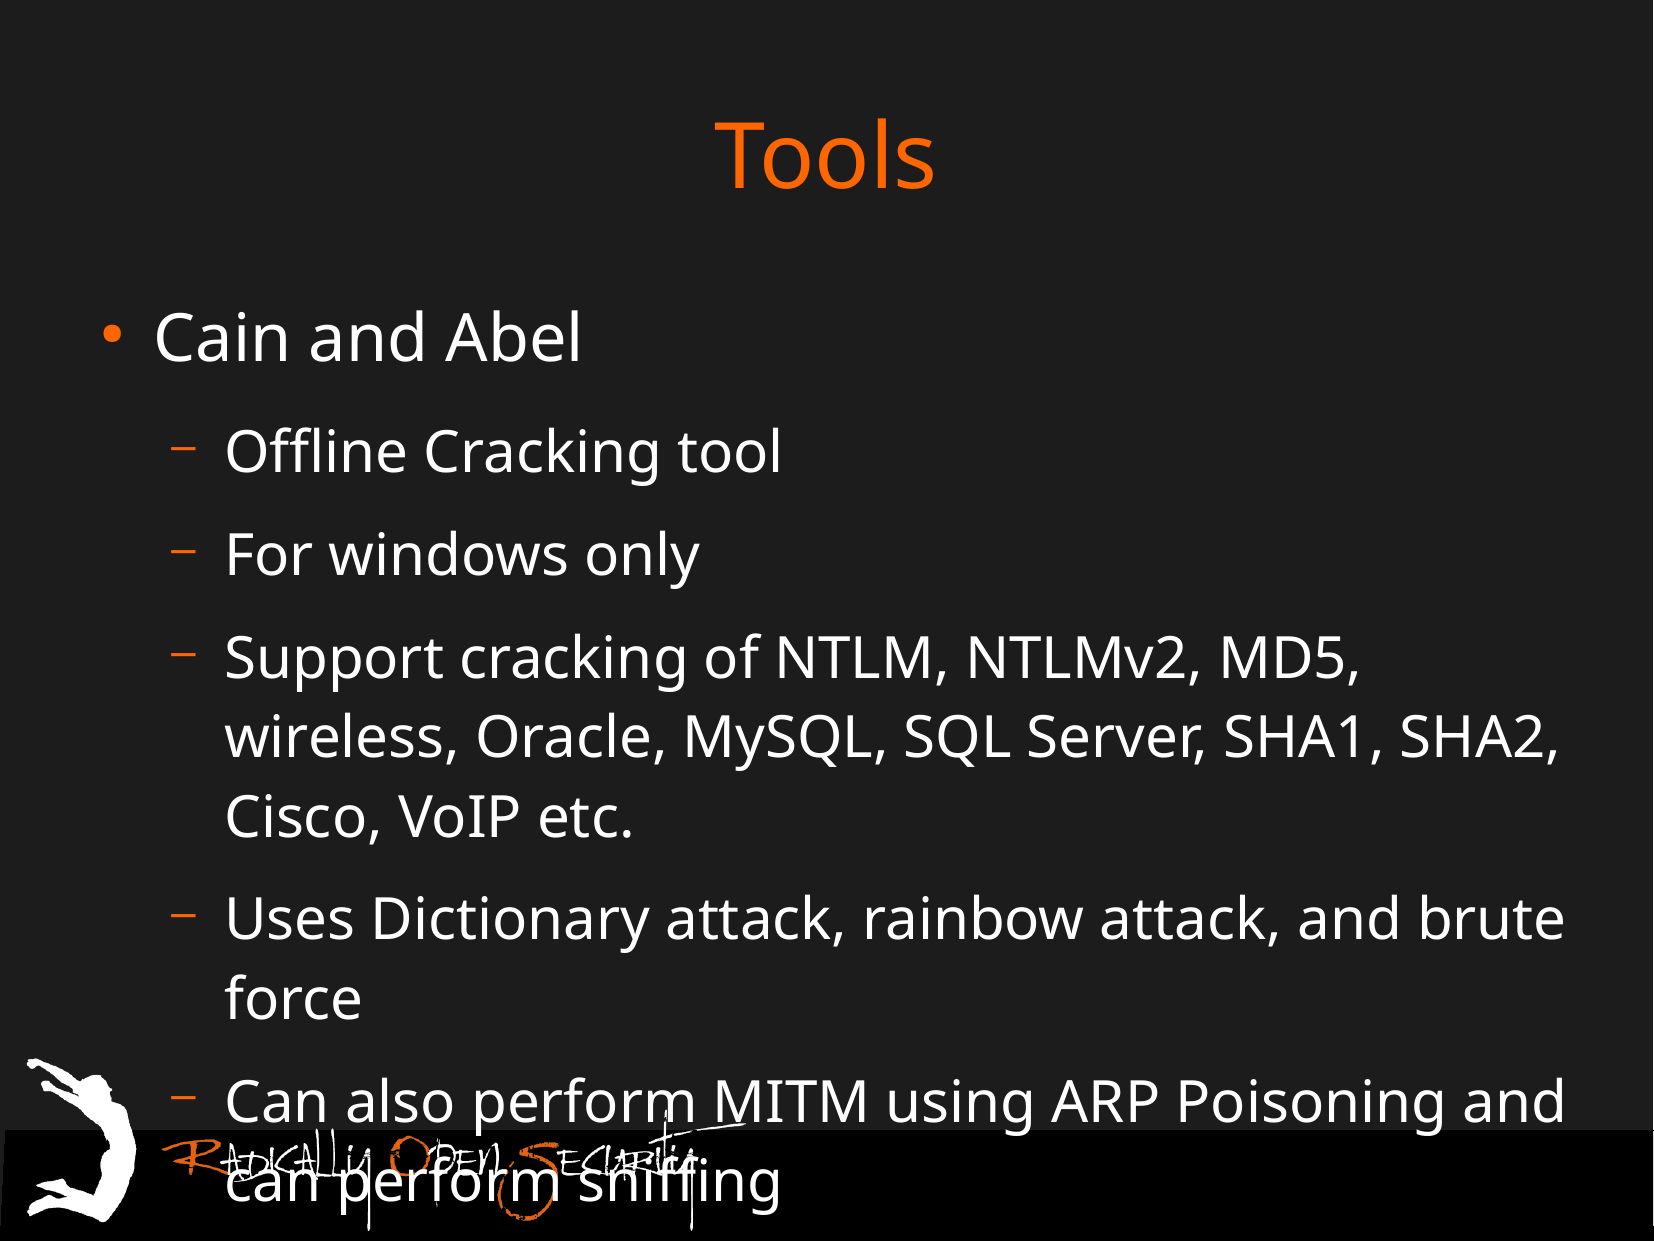

# Tools
Cain and Abel
Offline Cracking tool
For windows only
Support cracking of NTLM, NTLMv2, MD5, wireless, Oracle, MySQL, SQL Server, SHA1, SHA2, Cisco, VoIP etc.
Uses Dictionary attack, rainbow attack, and brute force
Can also perform MITM using ARP Poisoning and can perform sniffing